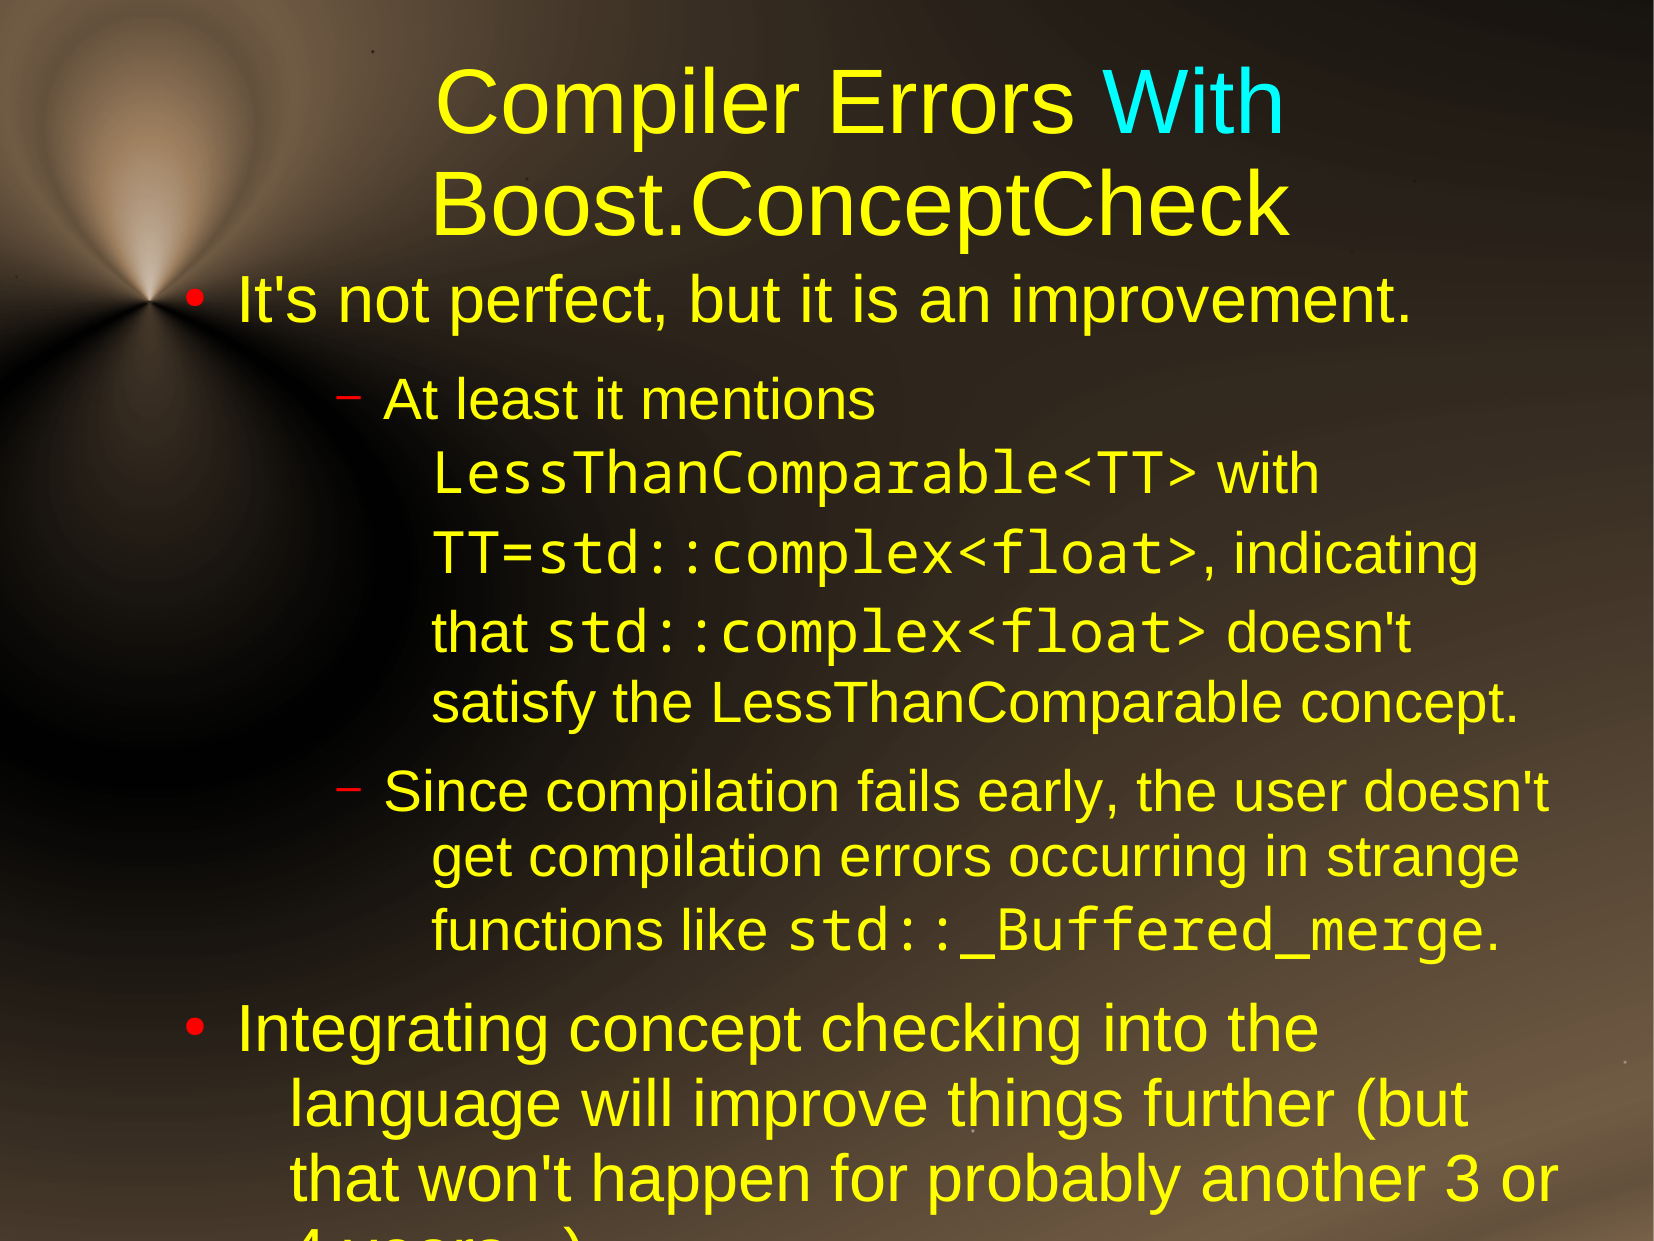

# Compiler Errors With Boost.ConceptCheck
It's not perfect, but it is an improvement.
At least it mentions LessThanComparable<TT> with TT=std::complex<float>, indicating that std::complex<float> doesn't satisfy the LessThanComparable concept.
Since compilation fails early, the user doesn't get compilation errors occurring in strange functions like std::_Buffered_merge.
Integrating concept checking into the language will improve things further (but that won't happen for probably another 3 or 4 years...).